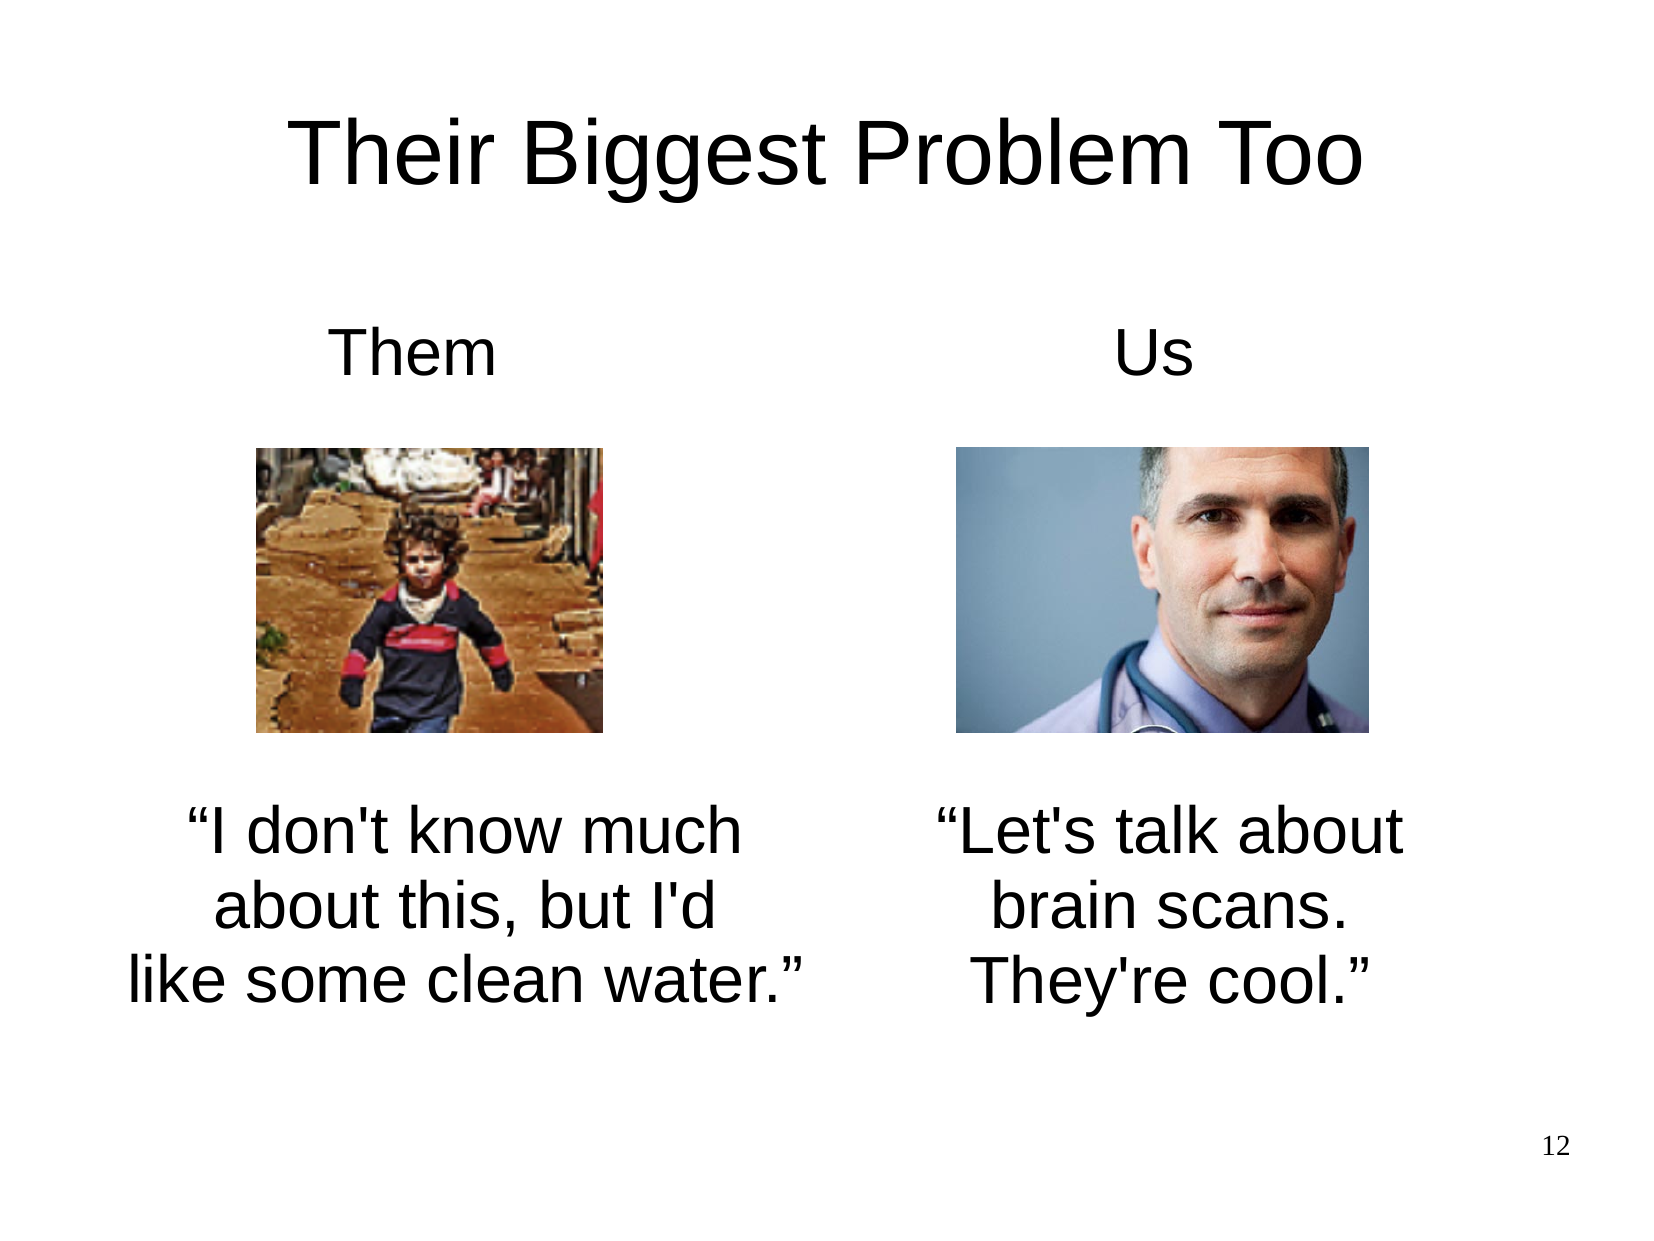

# Their Biggest Problem Too
Them
Us
“I don't know much
about this, but I'd
like some clean water.”
“Let's talk about
brain scans.
They're cool.”
12